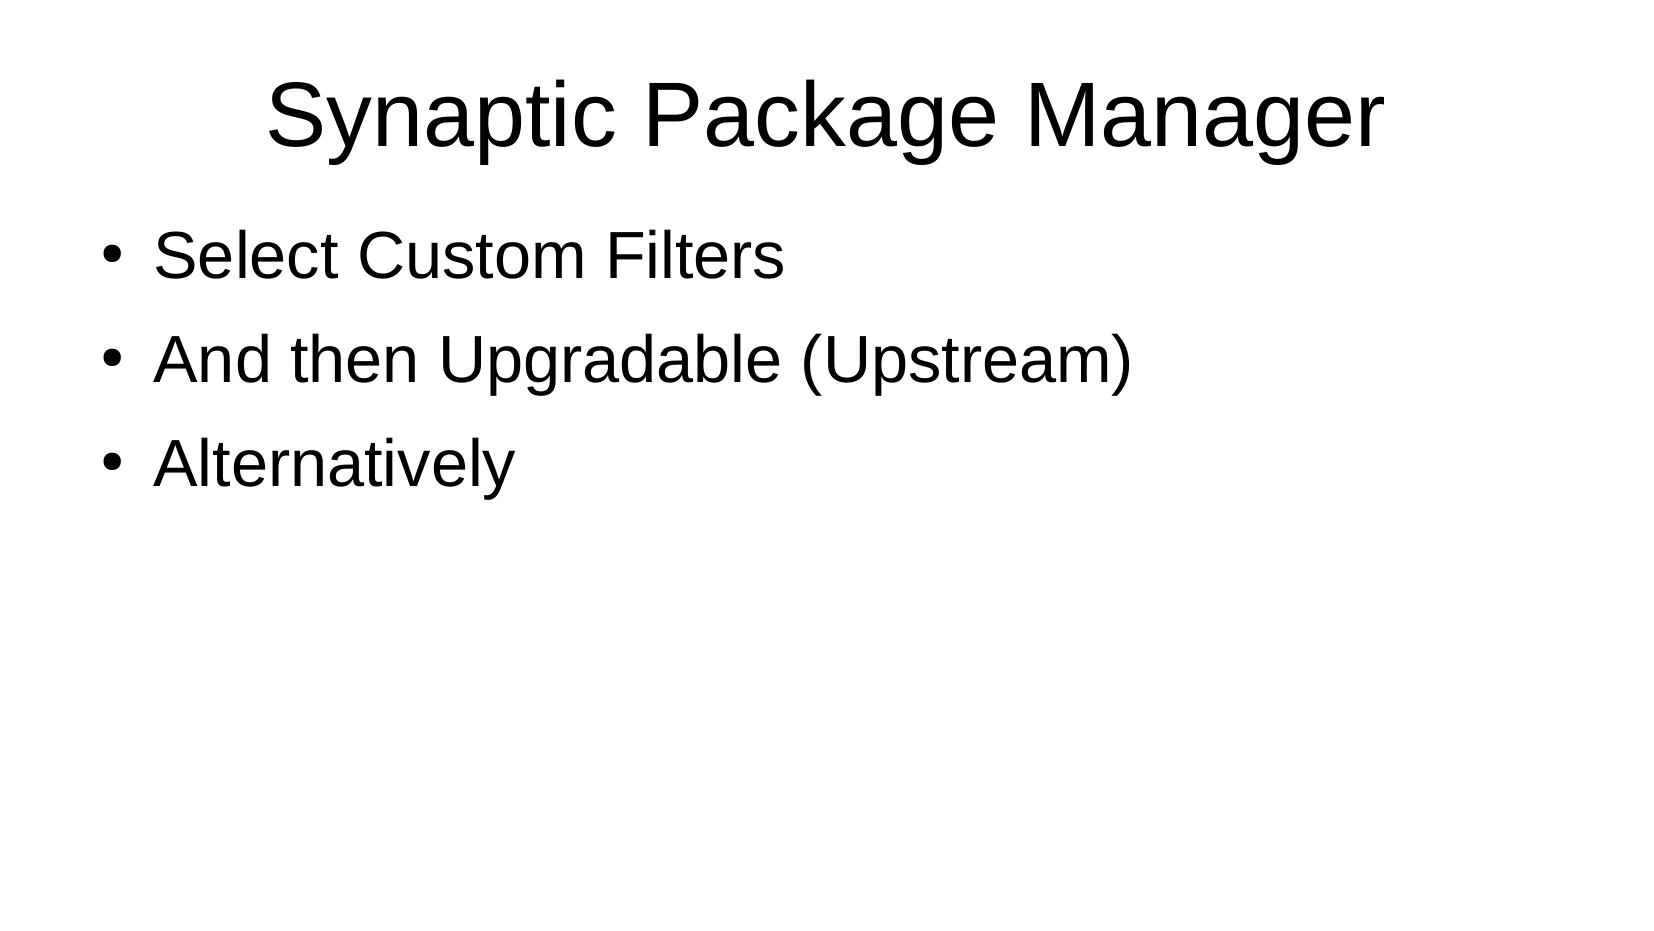

# Synaptic Package Manager
Select Custom Filters
And then Upgradable (Upstream)
Alternatively